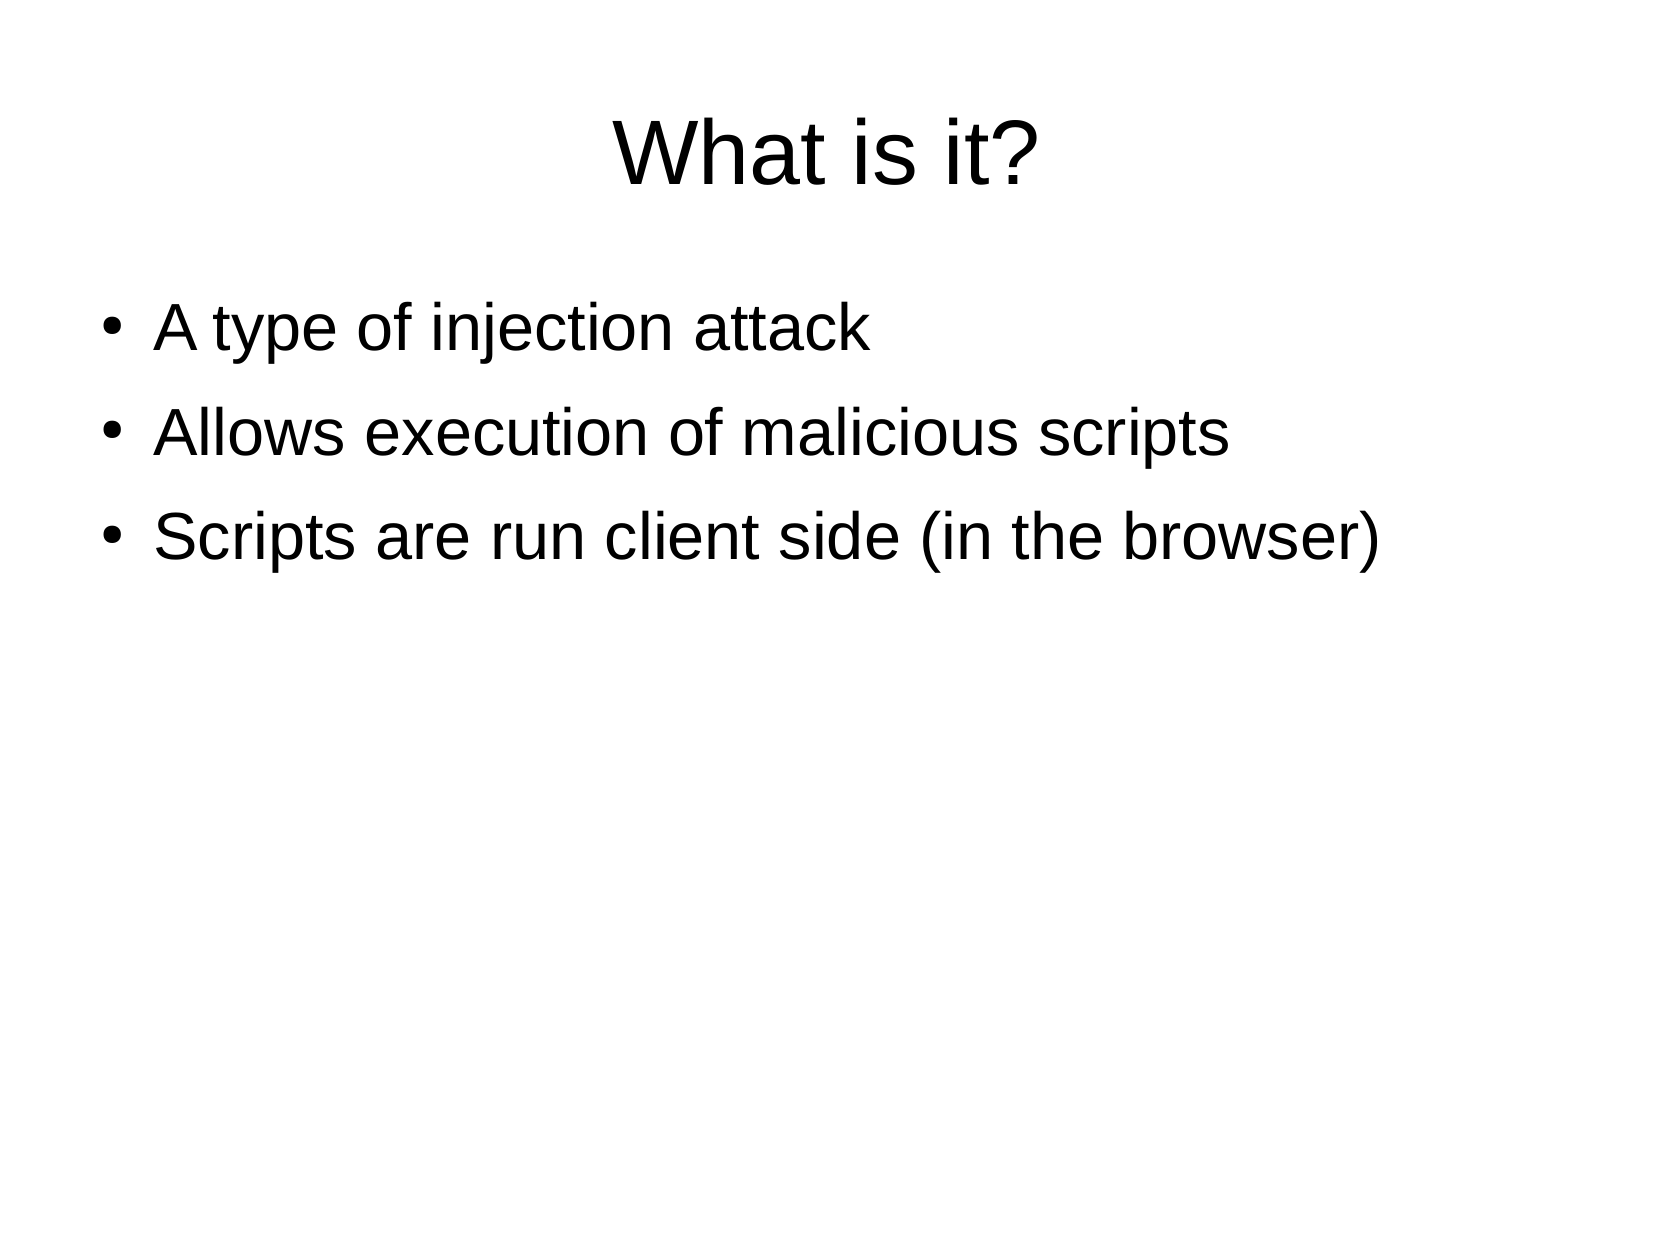

# What is it?
A type of injection attack
Allows execution of malicious scripts
Scripts are run client side (in the browser)